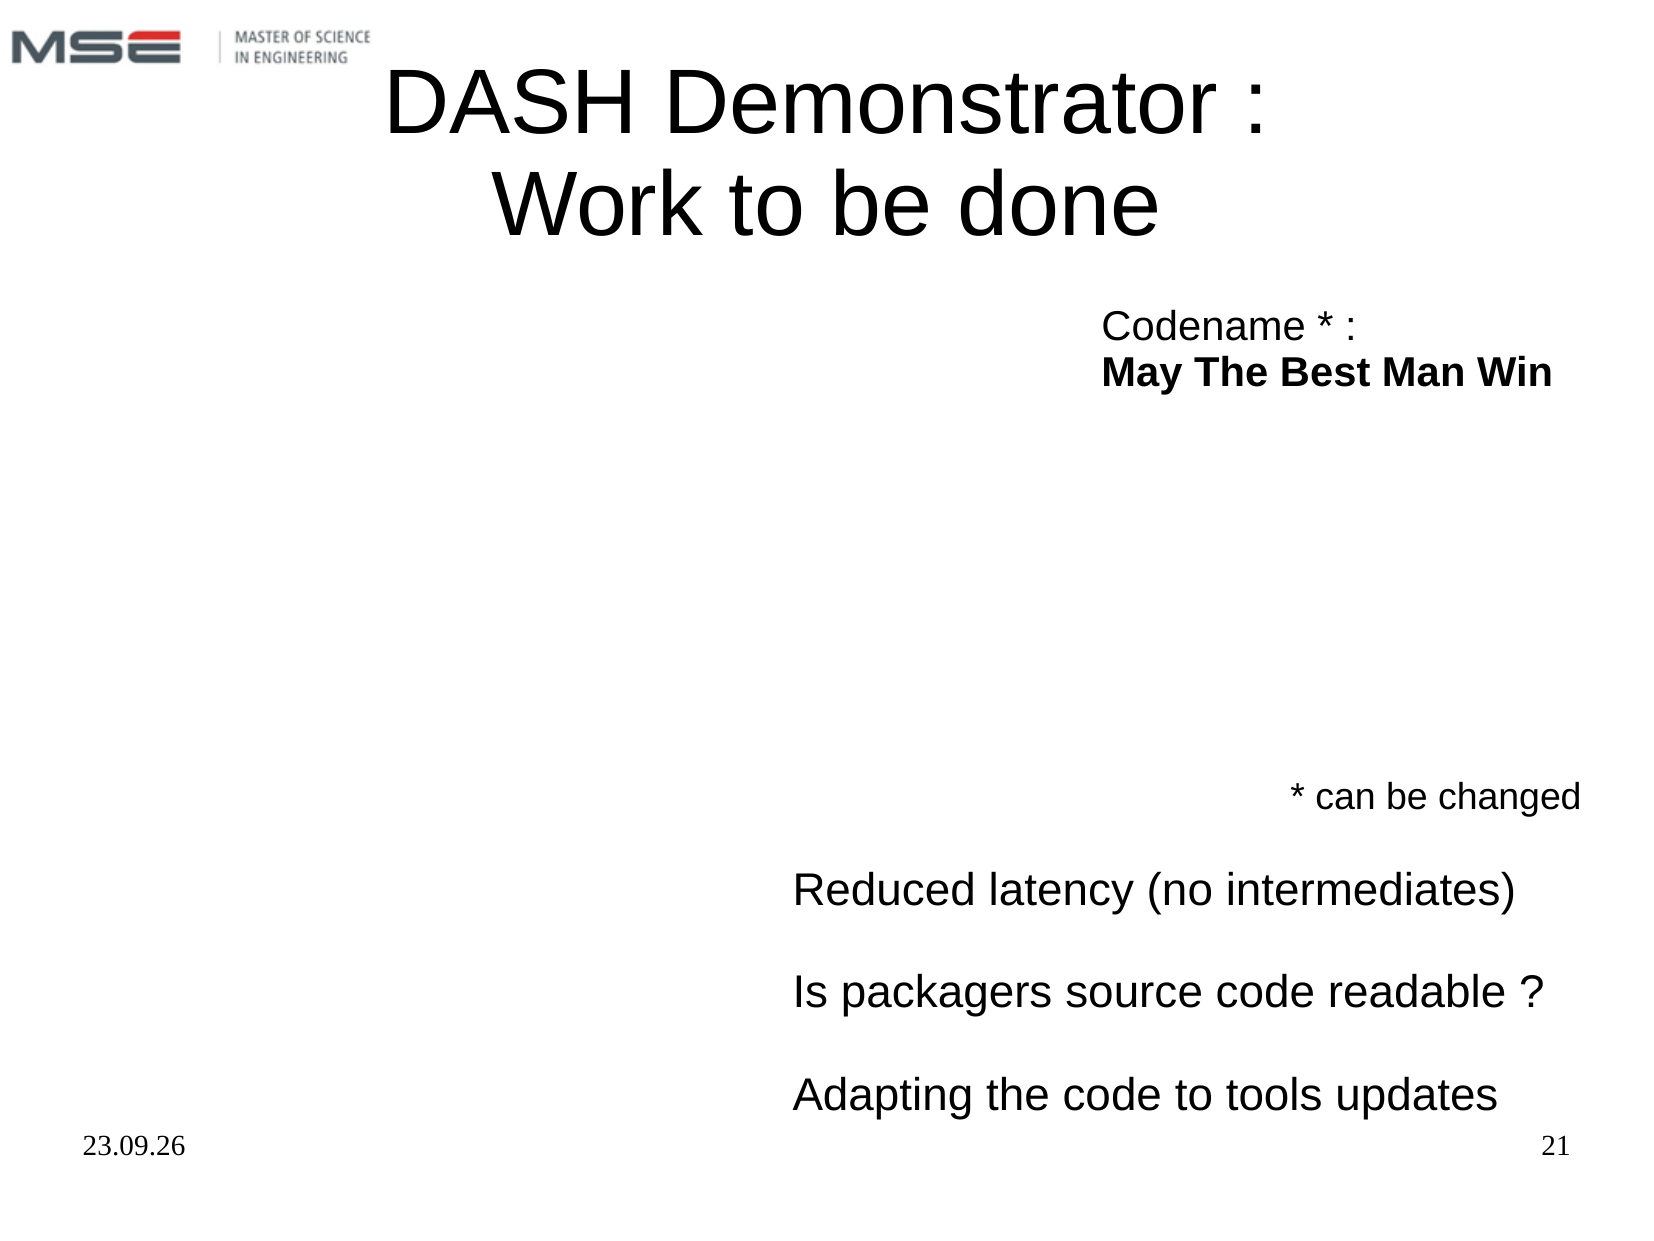

# DASH Demonstrator : Work to be done
Codename * :
May The Best Man Win
* can be changed
Reduced latency (no intermediates)
Is packagers source code readable ?
Adapting the code to tools updates
21